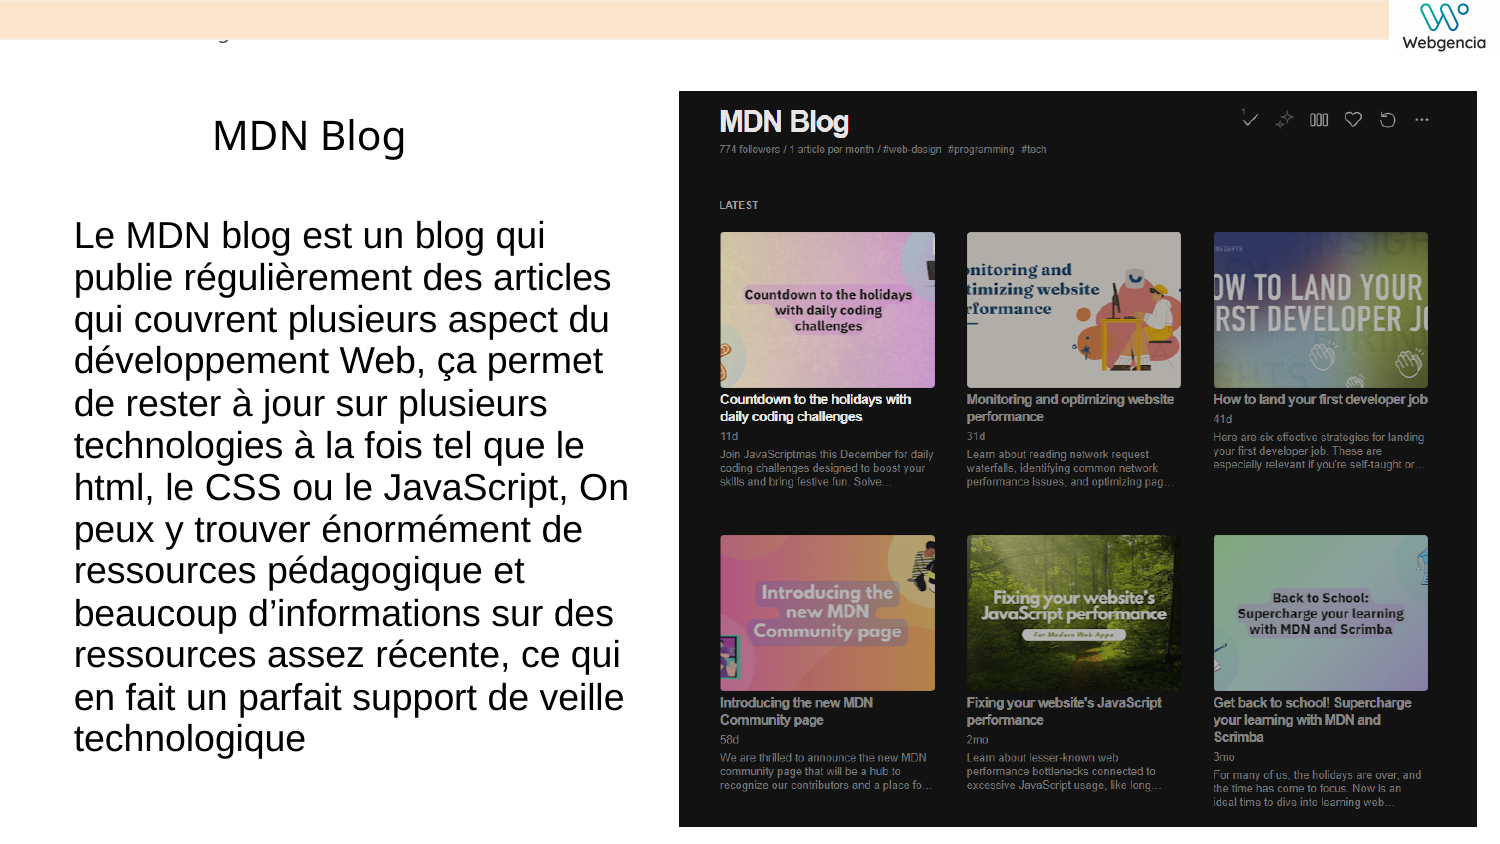

Présentation de l’usage du no-code
# MDN Blog
Le MDN blog est un blog qui publie régulièrement des articles qui couvrent plusieurs aspect du développement Web, ça permet de rester à jour sur plusieurs technologies à la fois tel que le html, le CSS ou le JavaScript, On peux y trouver énormément de ressources pédagogique et beaucoup d’informations sur des ressources assez récente, ce qui en fait un parfait support de veille technologique